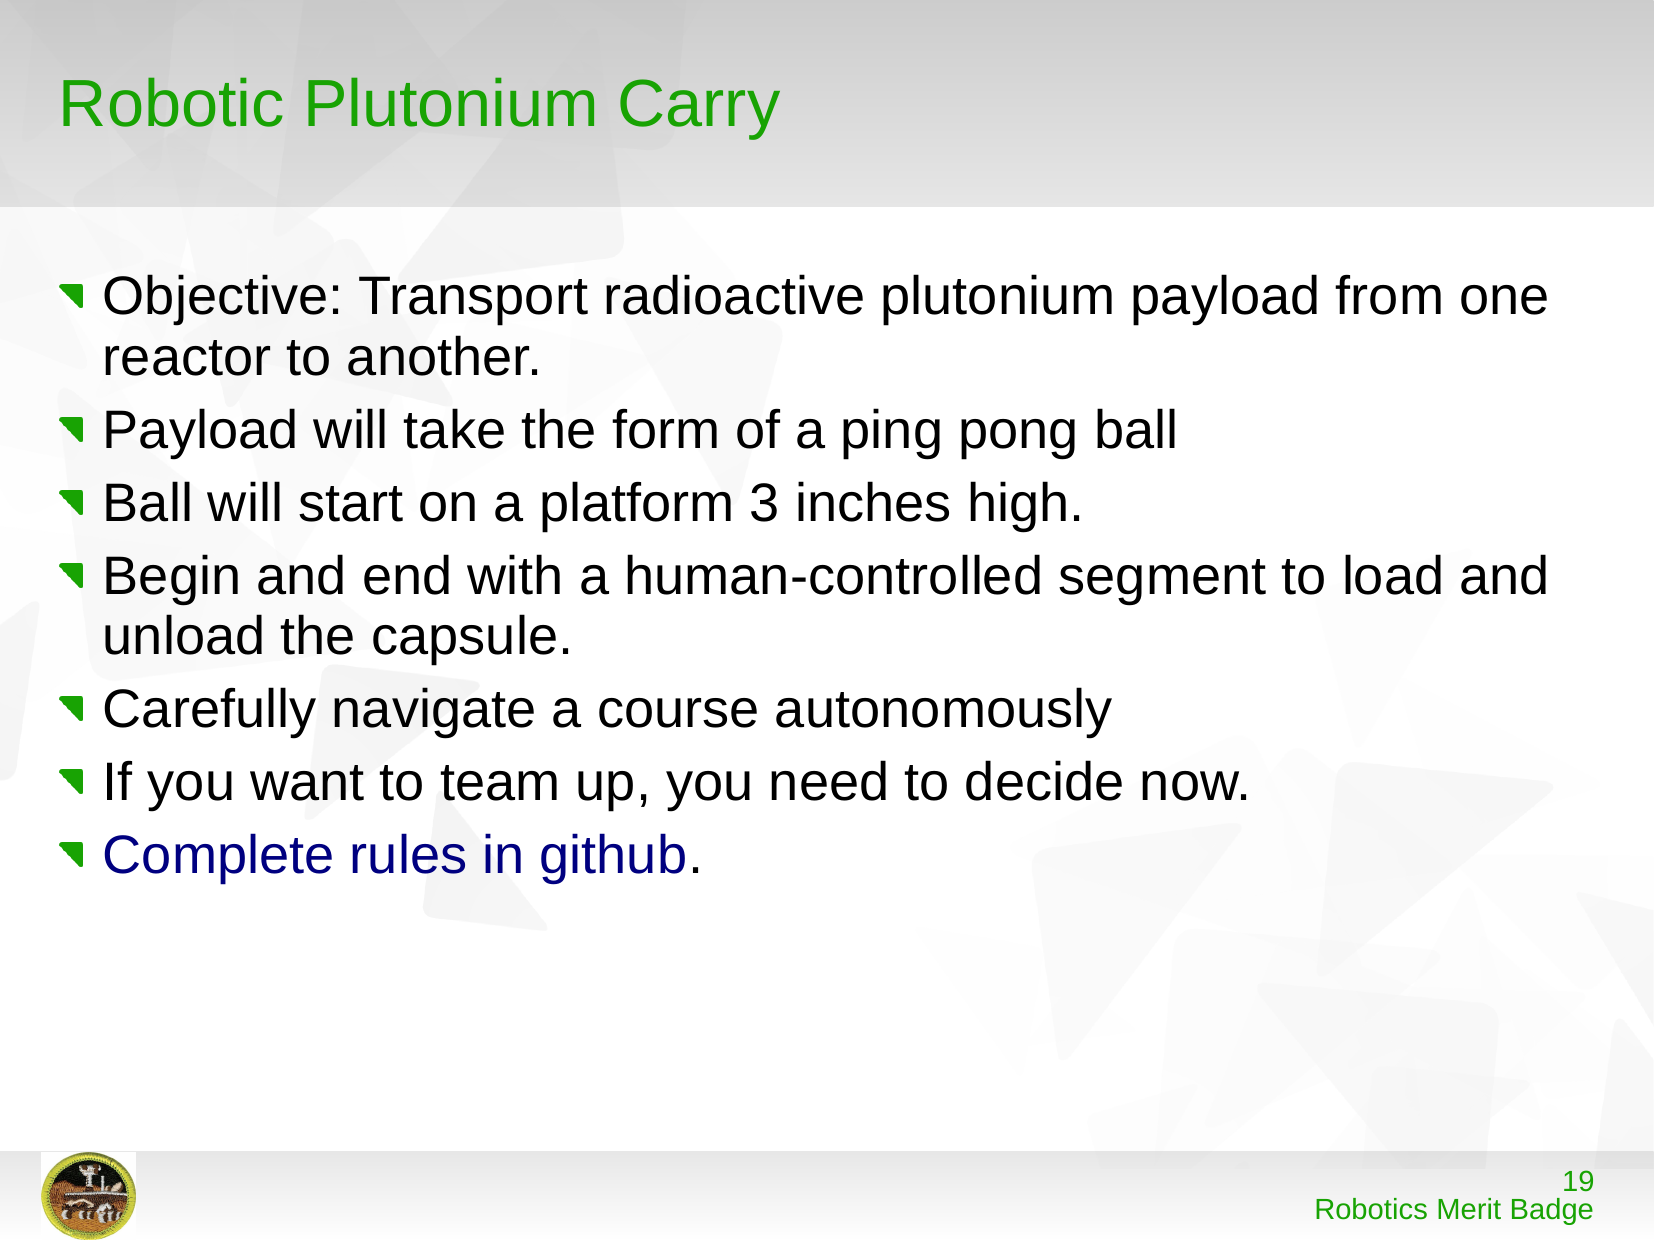

# Robotic Plutonium Carry
Objective: Transport radioactive plutonium payload from one reactor to another.
Payload will take the form of a ping pong ball
Ball will start on a platform 3 inches high.
Begin and end with a human-controlled segment to load and unload the capsule.
Carefully navigate a course autonomously
If you want to team up, you need to decide now.
Complete rules in github.
19
Robotics Merit Badge